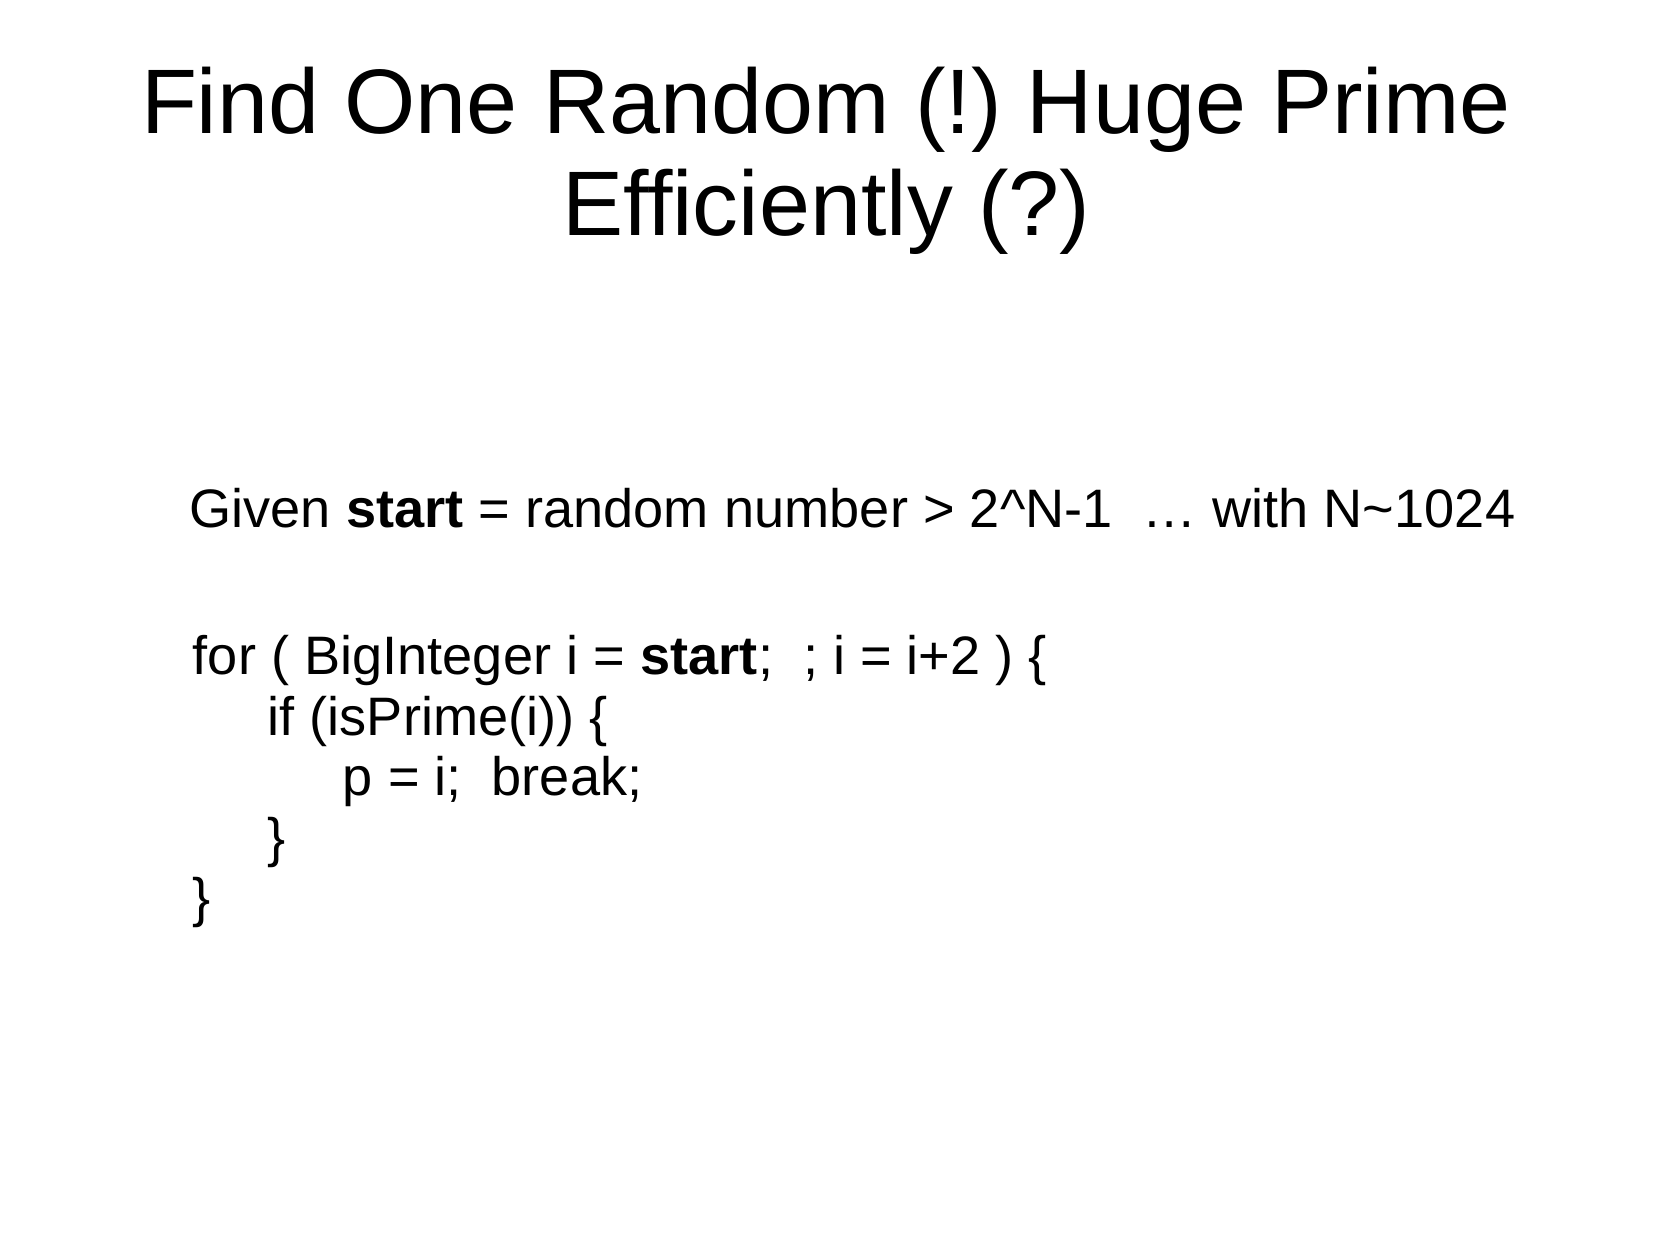

# Find One Random (!) Huge Prime Efficiently (?)
Given start = random number > 2^N-1 … with N~1024
for ( BigInteger i = start; ; i = i+2 ) {
 if (isPrime(i)) {
 p = i; break;
 }
}